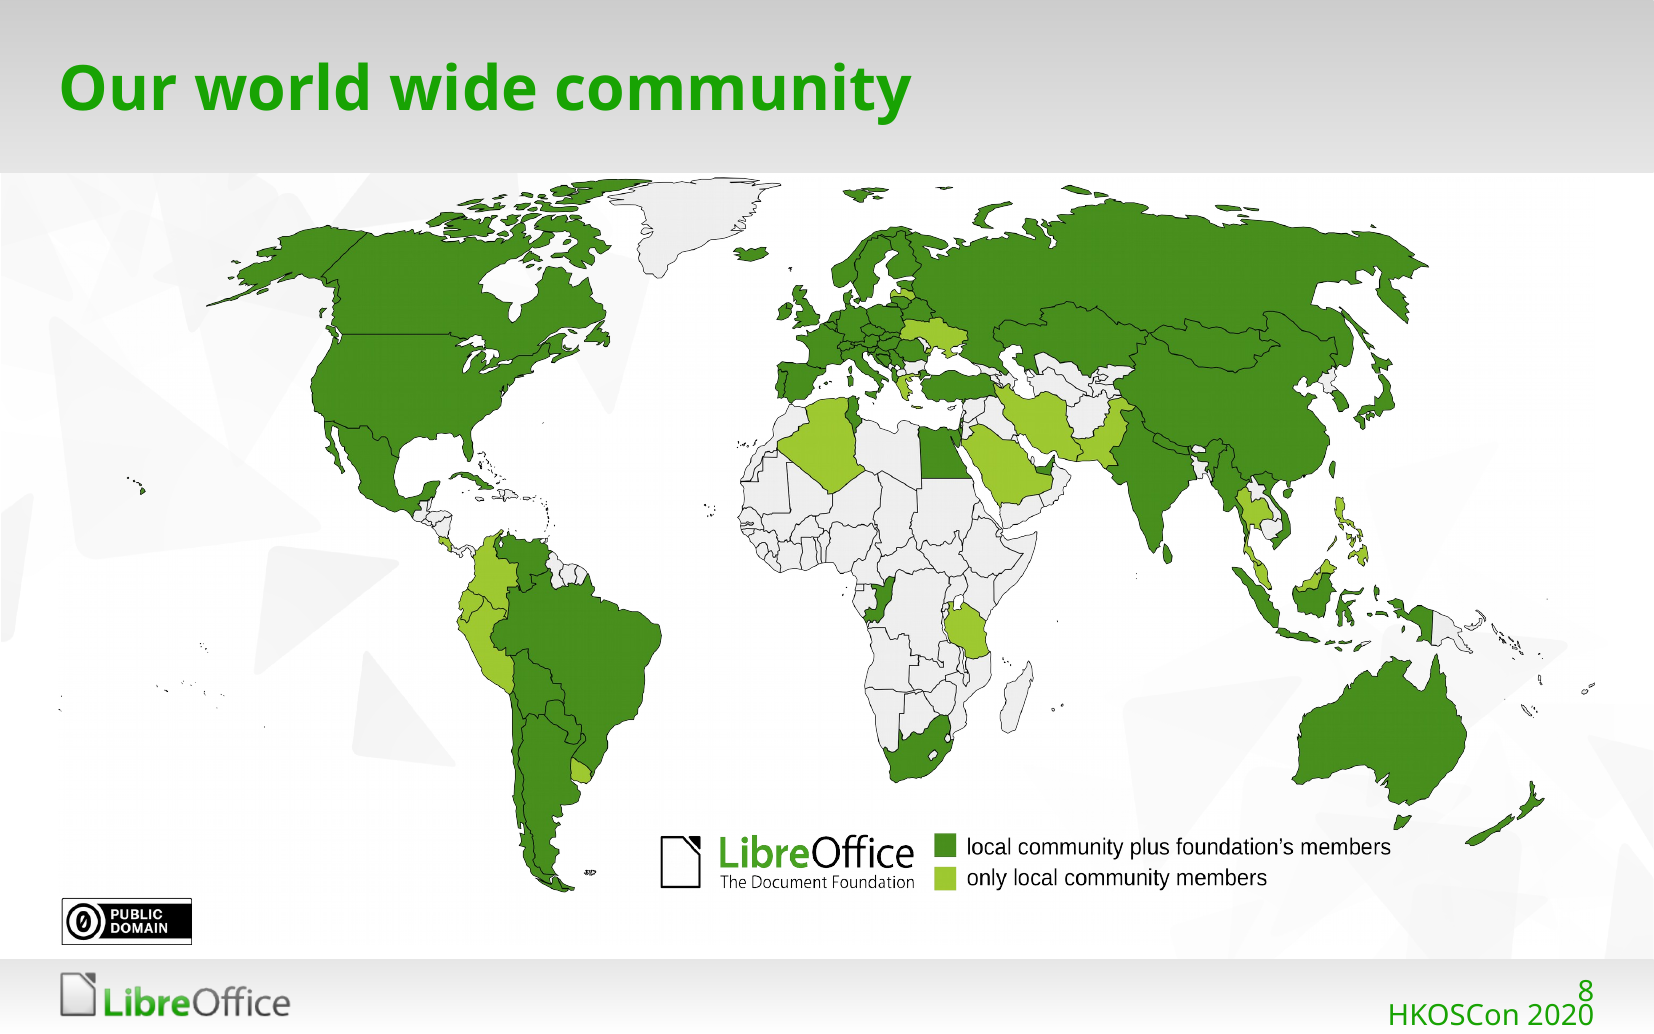

# Our world wide community
8
HKOSCon 2020